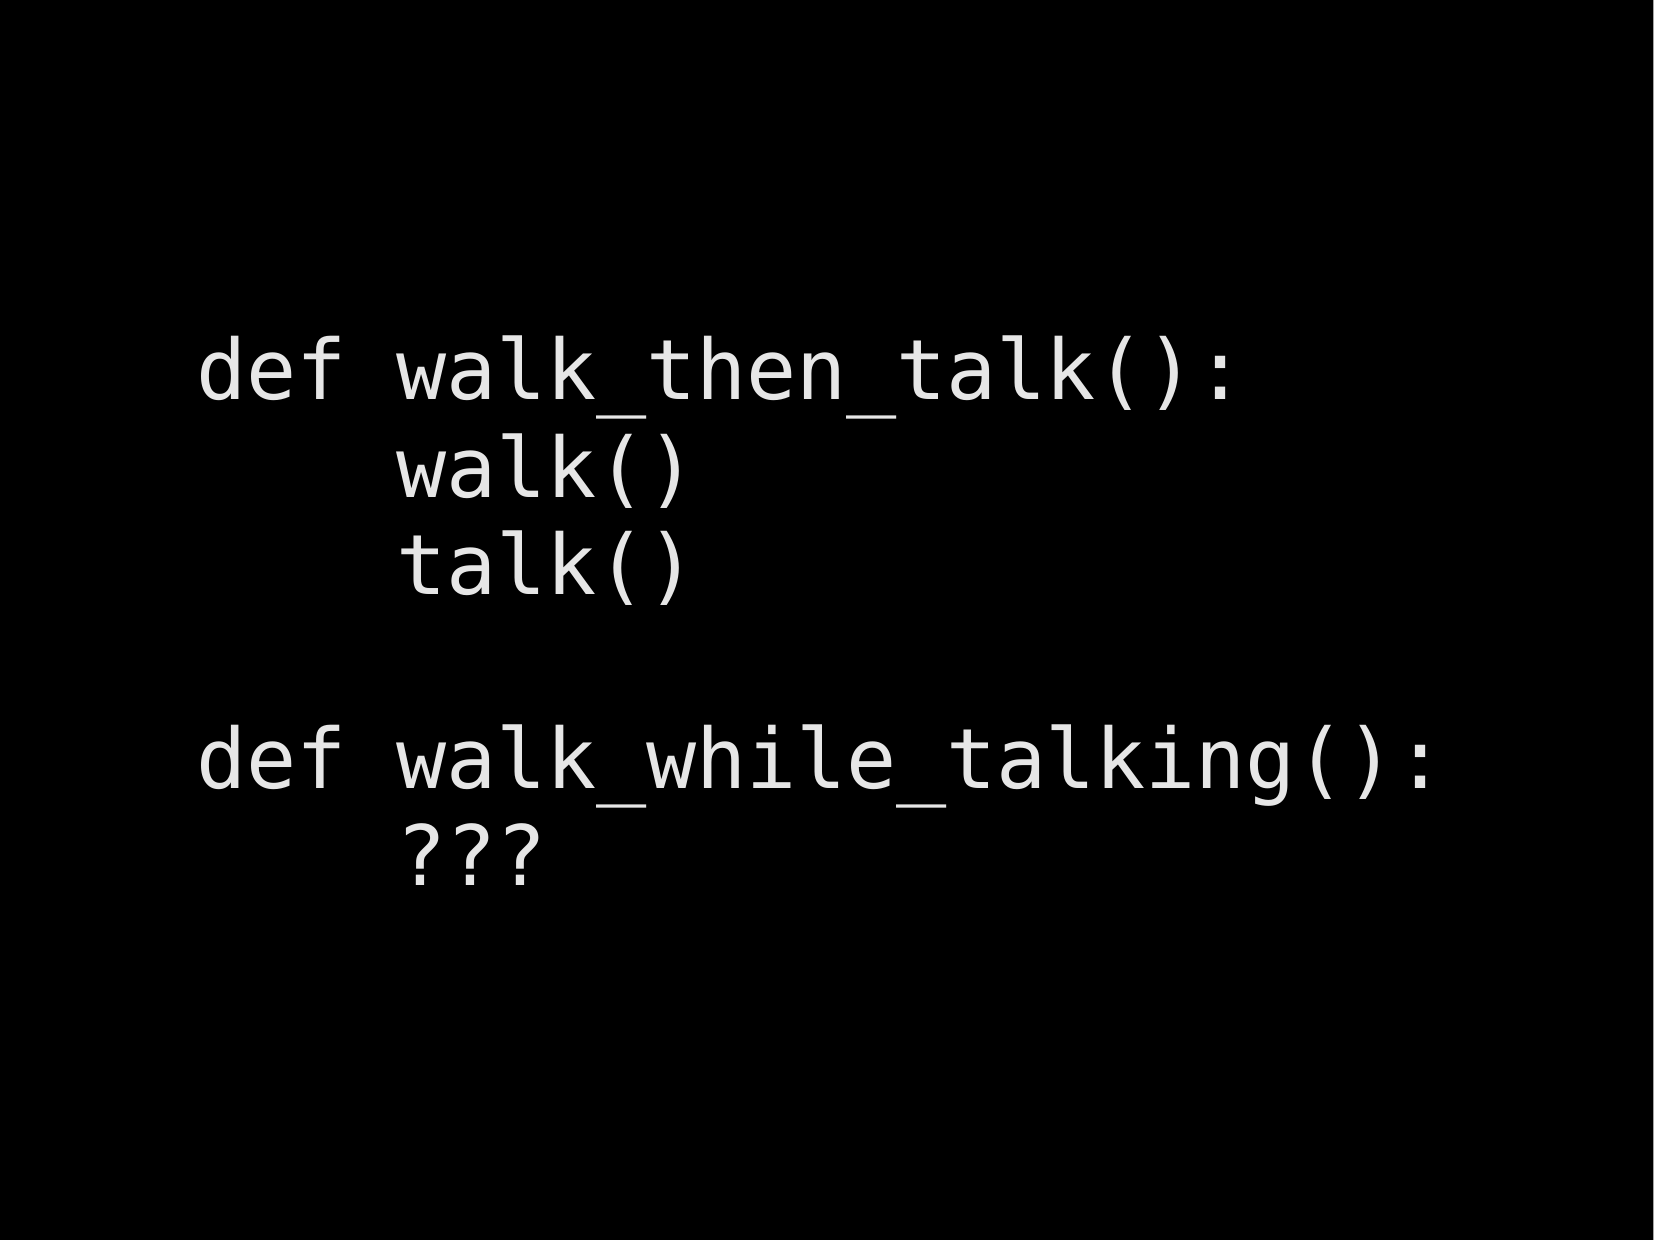

def walk_then_talk():
 walk()
 talk()
def walk_while_talking():
 ???